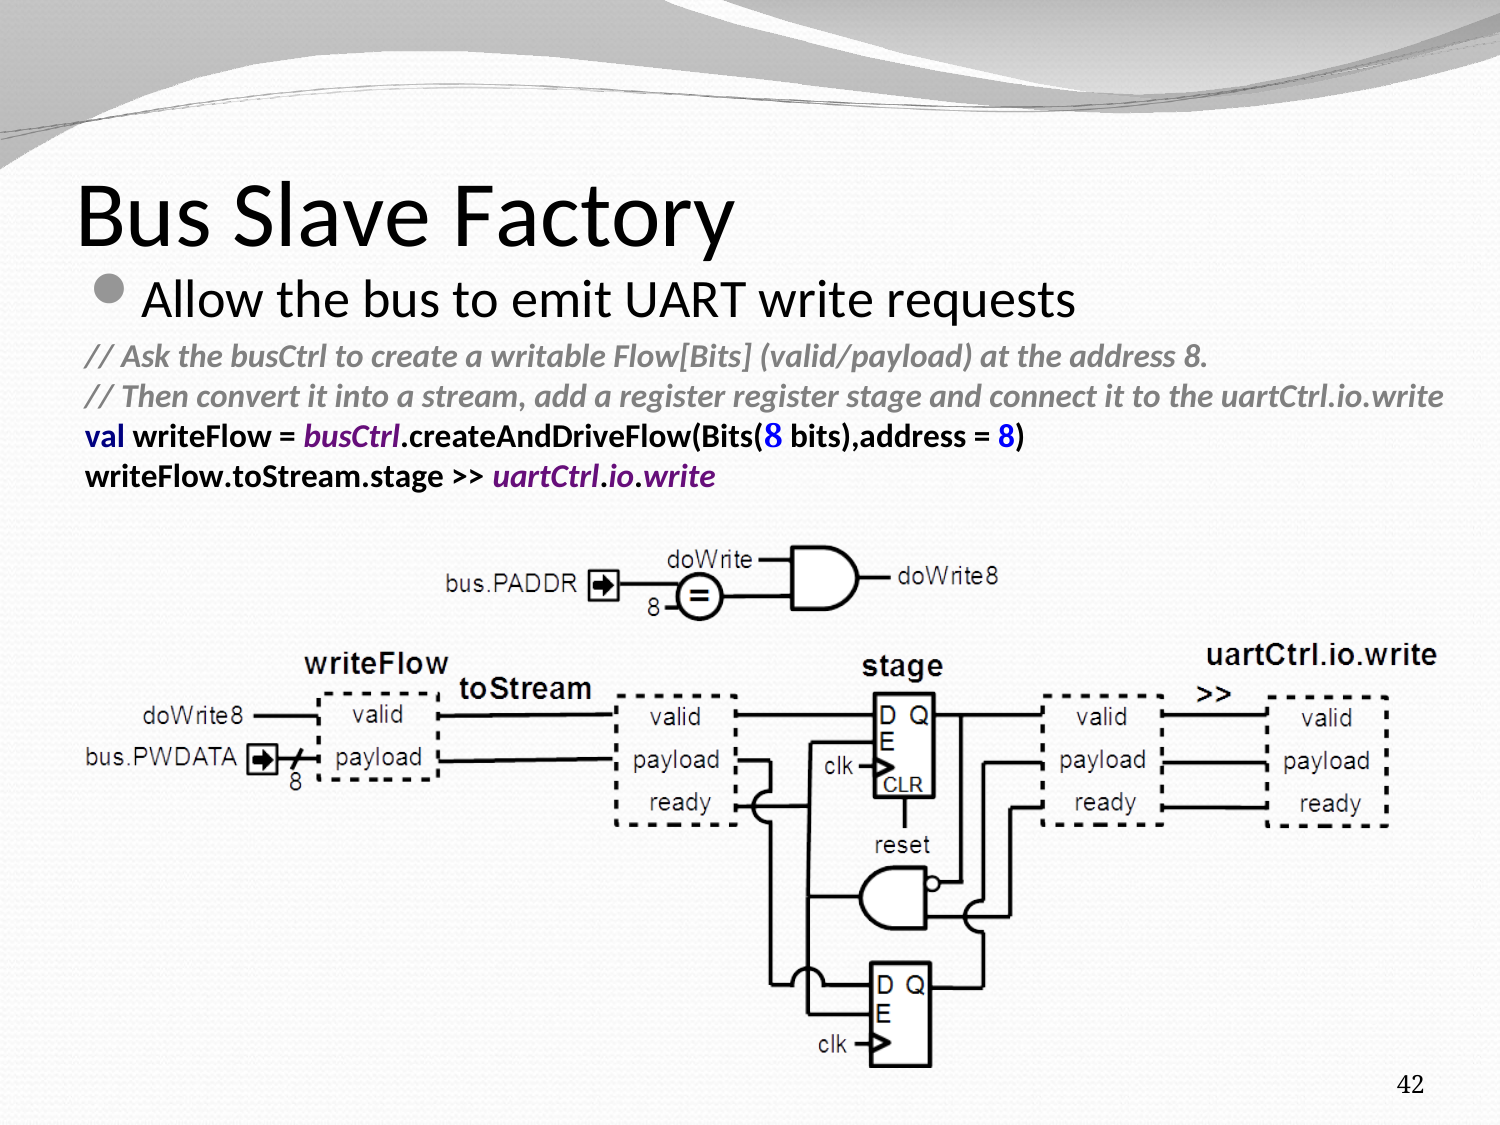

# Bus Slave Factory
Allow the bus to emit UART write requests
// Ask the busCtrl to create a writable Flow[Bits] (valid/payload) at the address 8.
// Then convert it into a stream, add a register register stage and connect it to the uartCtrl.io.write
val writeFlow = busCtrl.createAndDriveFlow(Bits(8 bits),address = 8)
writeFlow.toStream.stage >> uartCtrl.io.write